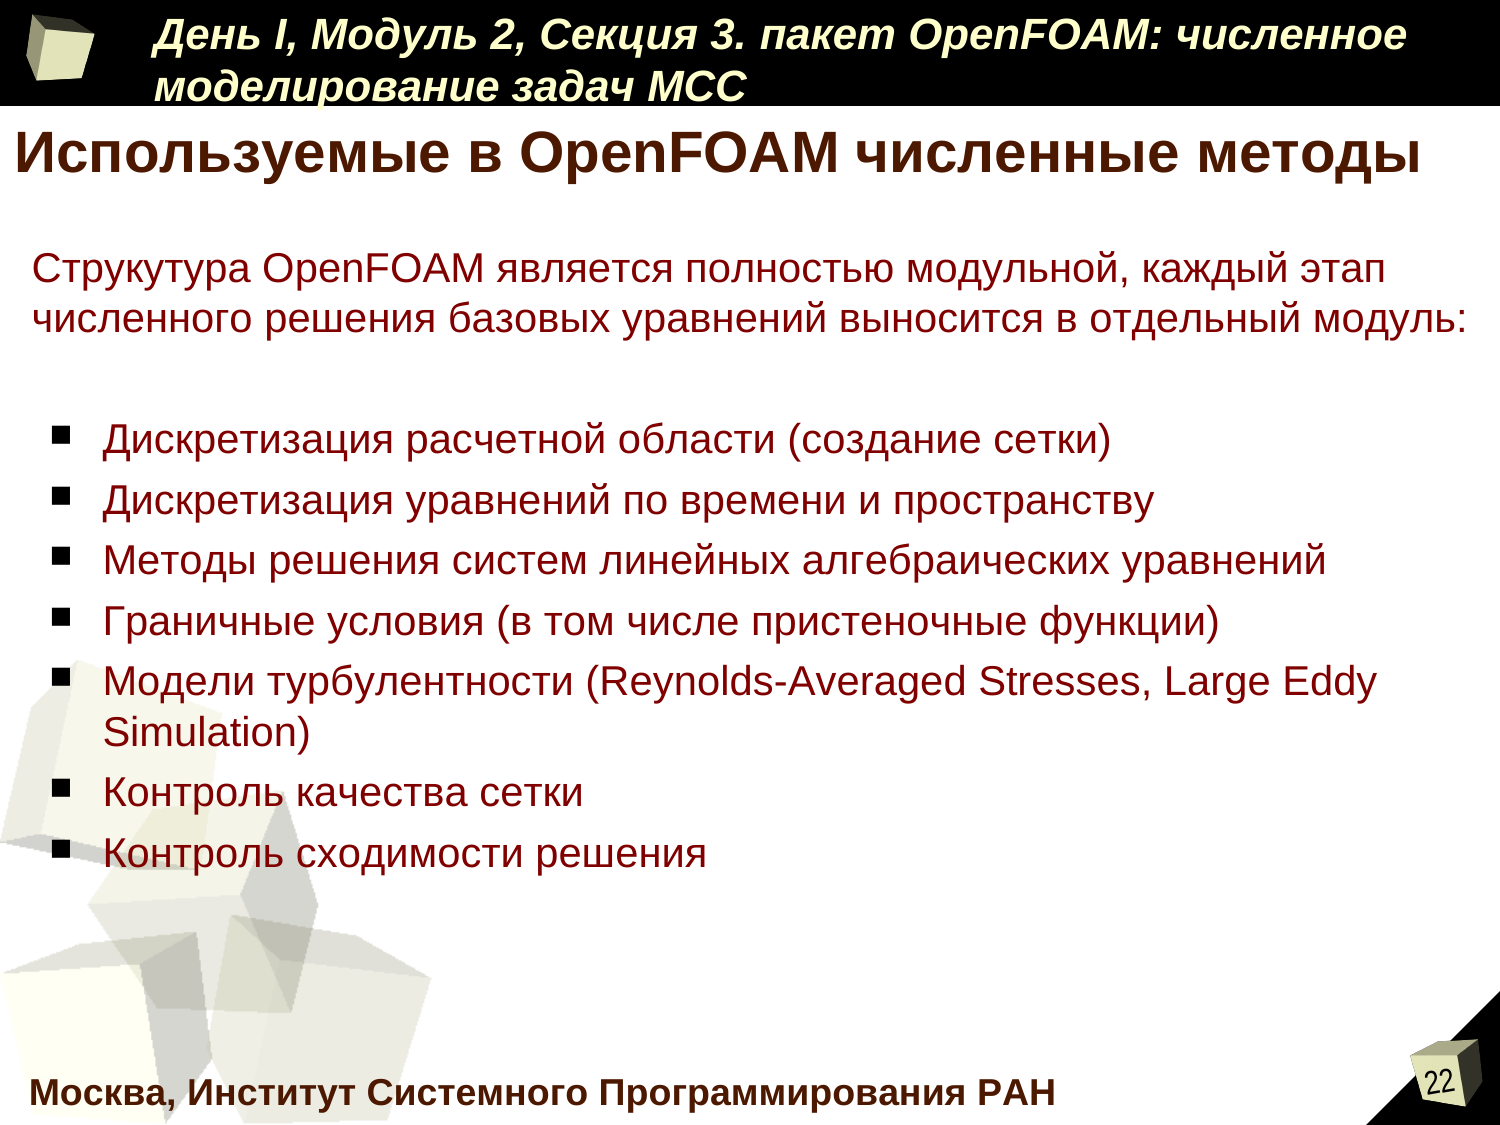

#
Используемые в OpenFOAM численные методы
Струкутура OpenFOAM является полностью модульной, каждый этап численного решения базовых уравнений выносится в отдельный модуль:
Дискретизация расчетной области (создание сетки)
Дискретизация уравнений по времени и пространству
Методы решения систем линейных алгебраических уравнений
Граничные условия (в том числе пристеночные функции)
Модели турбулентности (Reynolds-Averaged Stresses, Large Eddy Simulation)
Контроль качества сетки
Контроль сходимости решения